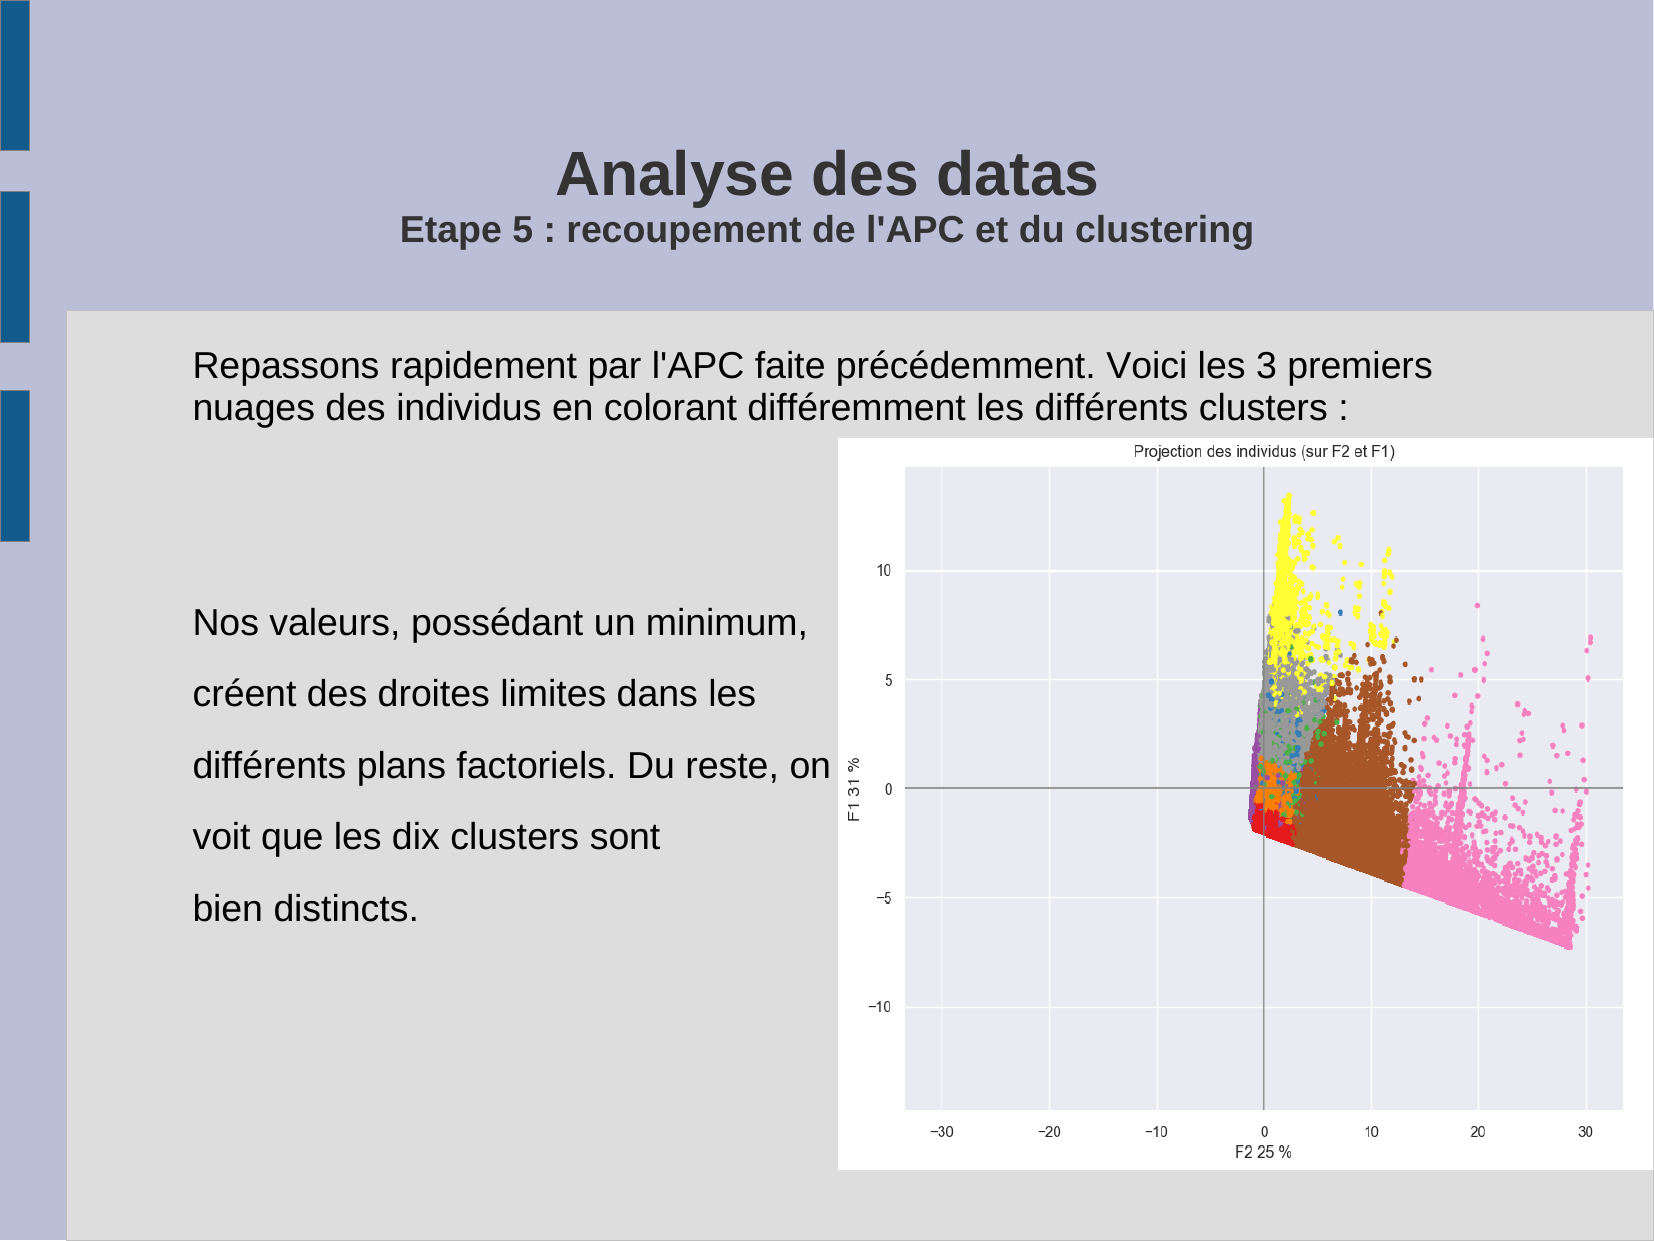

# Analyse des datas Etape 5 : recoupement de l'APC et du clustering
Repassons rapidement par l'APC faite précédemment. Voici les 3 premiers nuages des individus en colorant différemment les différents clusters :
Nos valeurs, possédant un minimum,
créent des droites limites dans les
différents plans factoriels. Du reste, on
voit que les dix clusters sont
bien distincts.